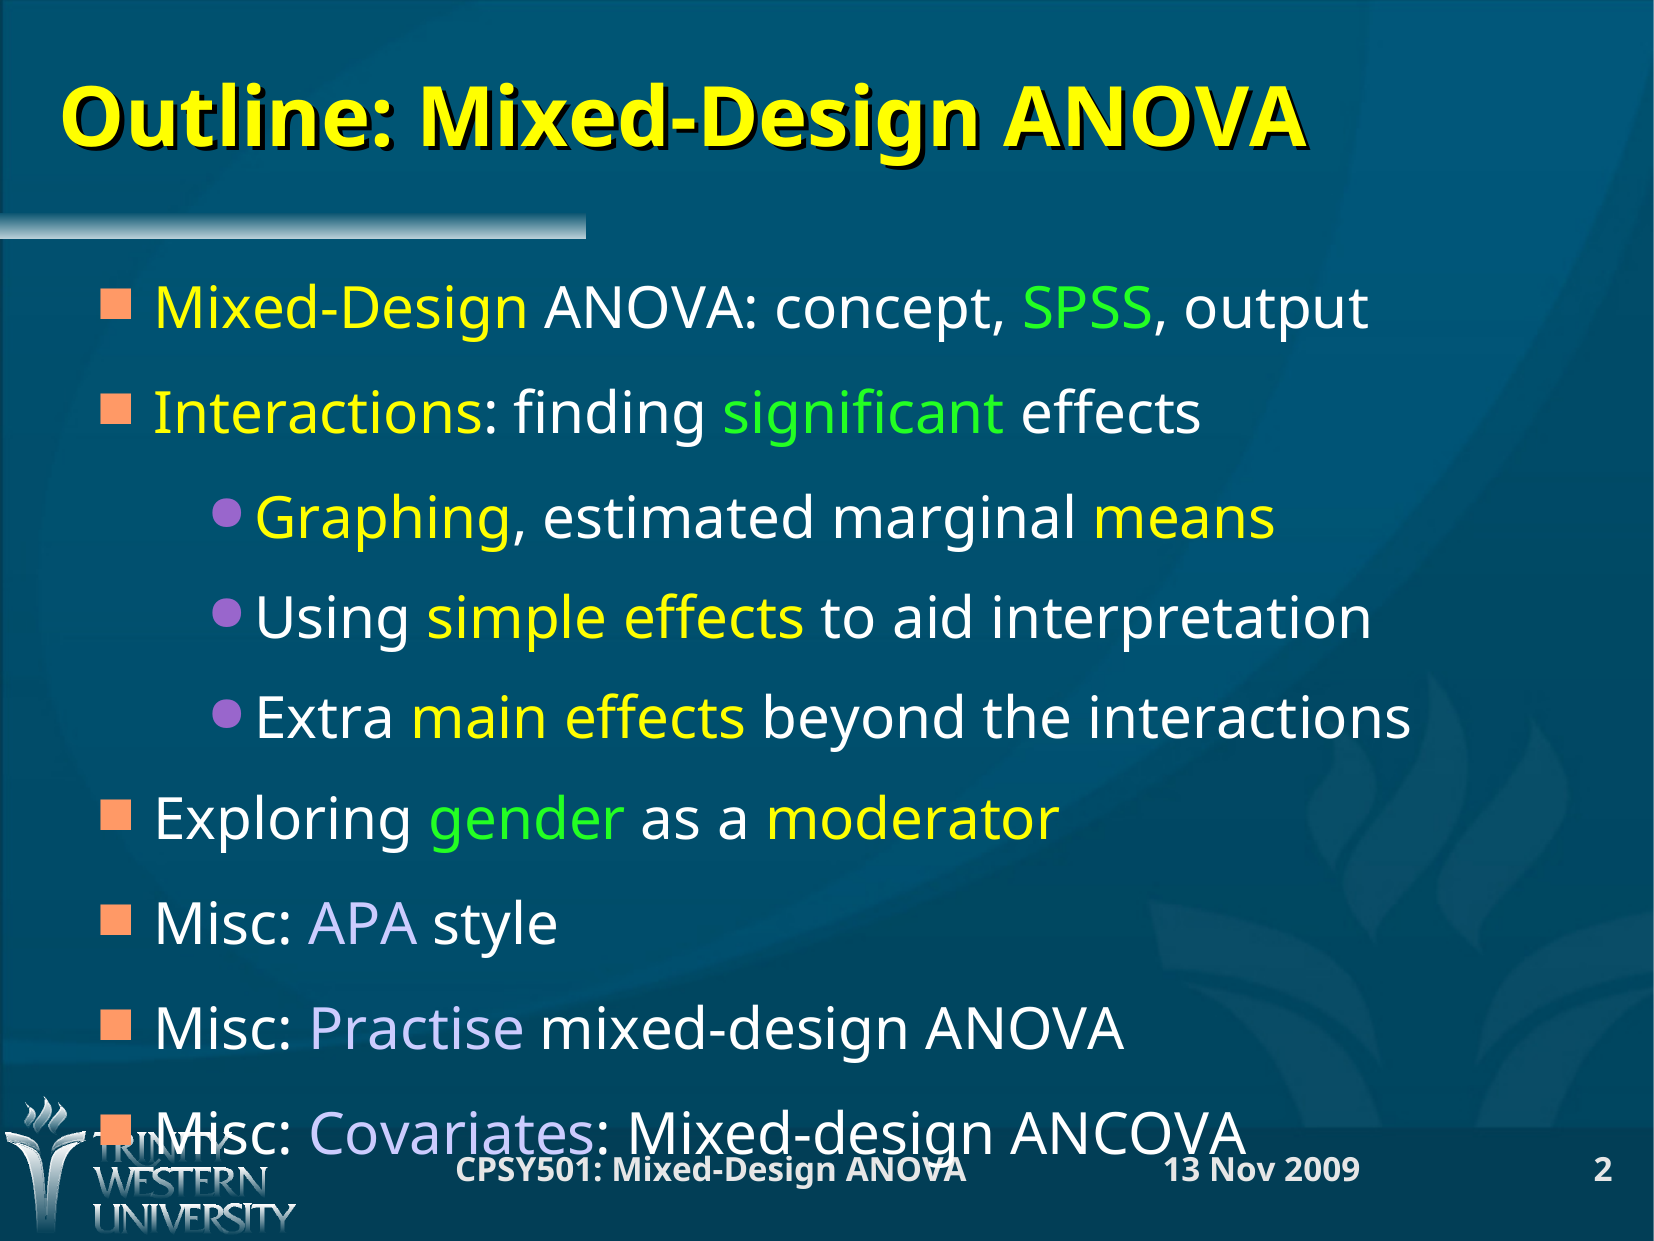

# Outline: Mixed-Design ANOVA
Mixed-Design ANOVA: concept, SPSS, output
Interactions: finding significant effects
Graphing, estimated marginal means
Using simple effects to aid interpretation
Extra main effects beyond the interactions
Exploring gender as a moderator
Misc: APA style
Misc: Practise mixed-design ANOVA
Misc: Covariates: Mixed-design ANCOVA
CPSY501: Mixed-Design ANOVA
13 Nov 2009
2